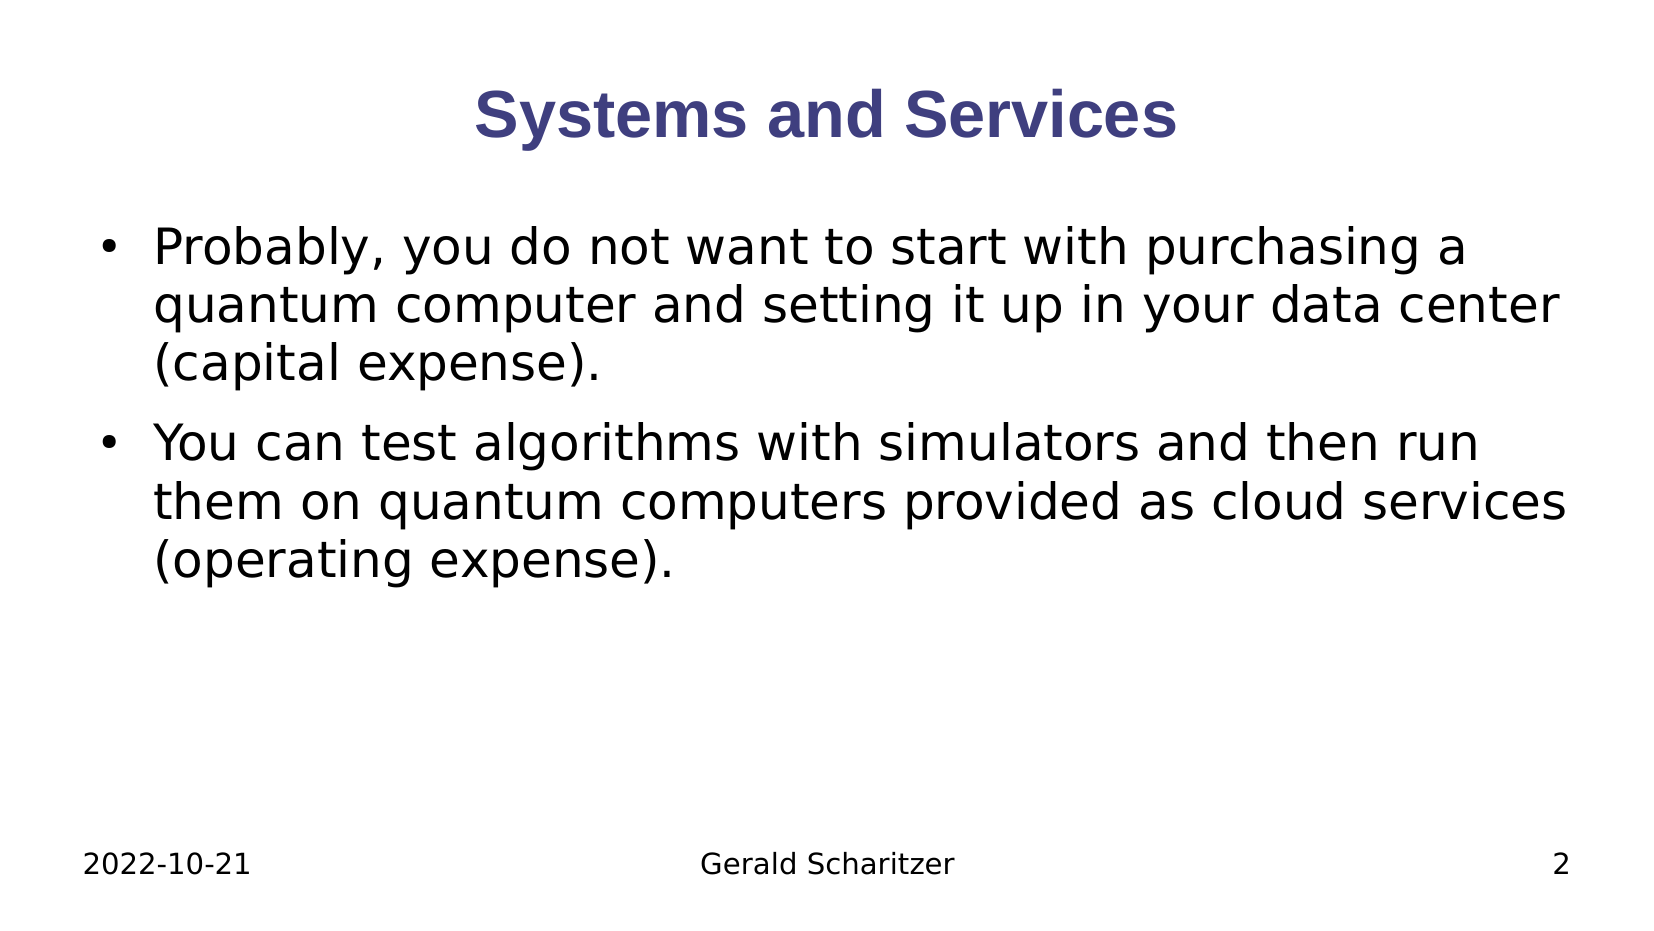

# Systems and Services
Probably, you do not want to start with purchasing a quantum computer and setting it up in your data center (capital expense).
You can test algorithms with simulators and then run them on quantum computers provided as cloud services (operating expense).
2022-10-21
Gerald Scharitzer
2